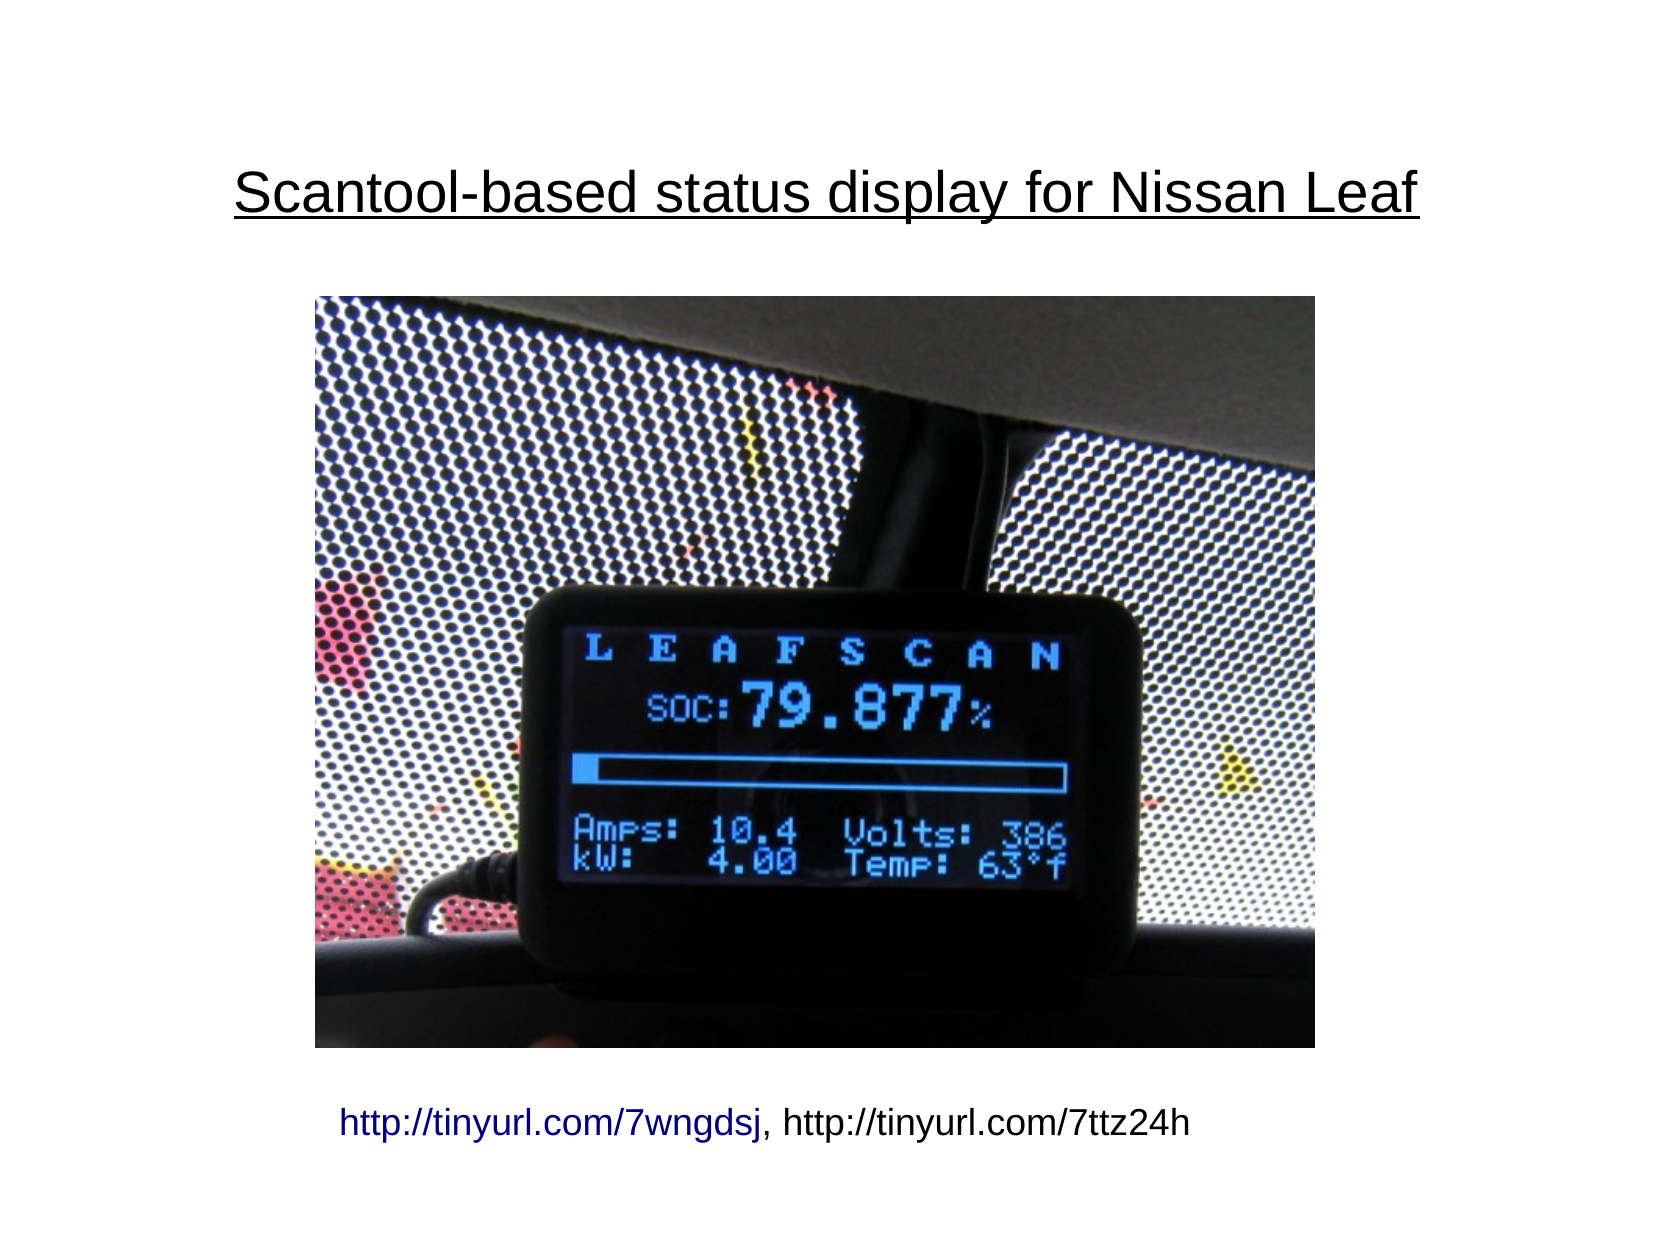

Scantool-based status display for Nissan Leaf
http://tinyurl.com/7wngdsj, http://tinyurl.com/7ttz24h